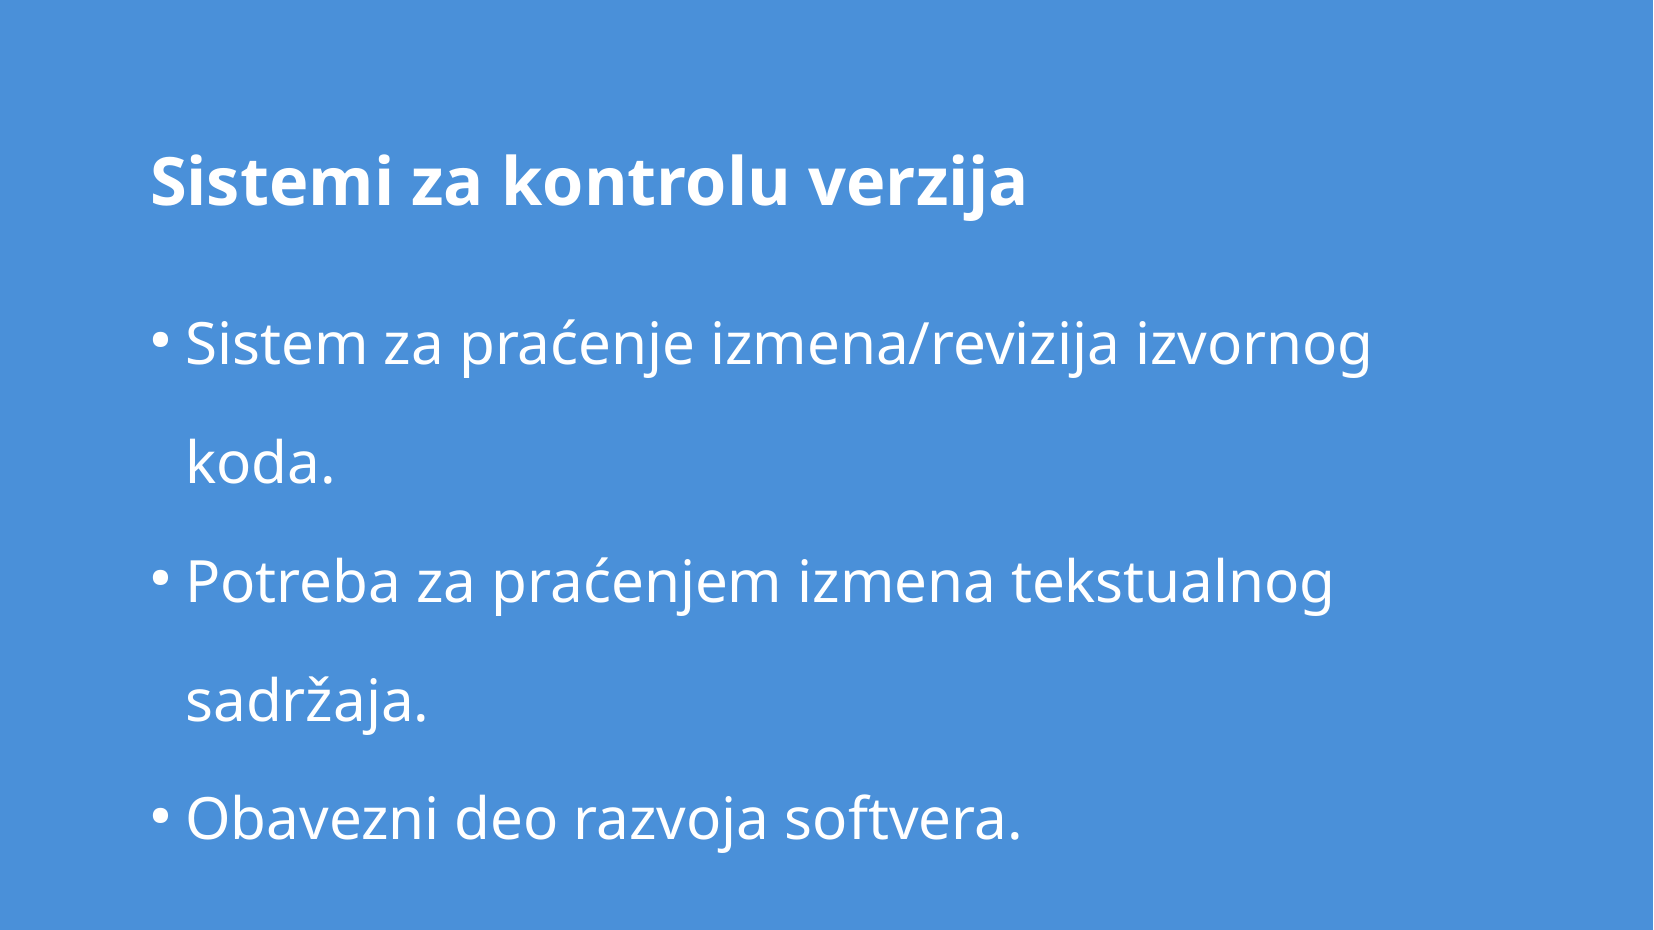

# Sistemi za kontrolu verzija
Sistem za praćenje izmena/revizija izvornog koda.
Potreba za praćenjem izmena tekstualnog sadržaja.
Obavezni deo razvoja softvera.